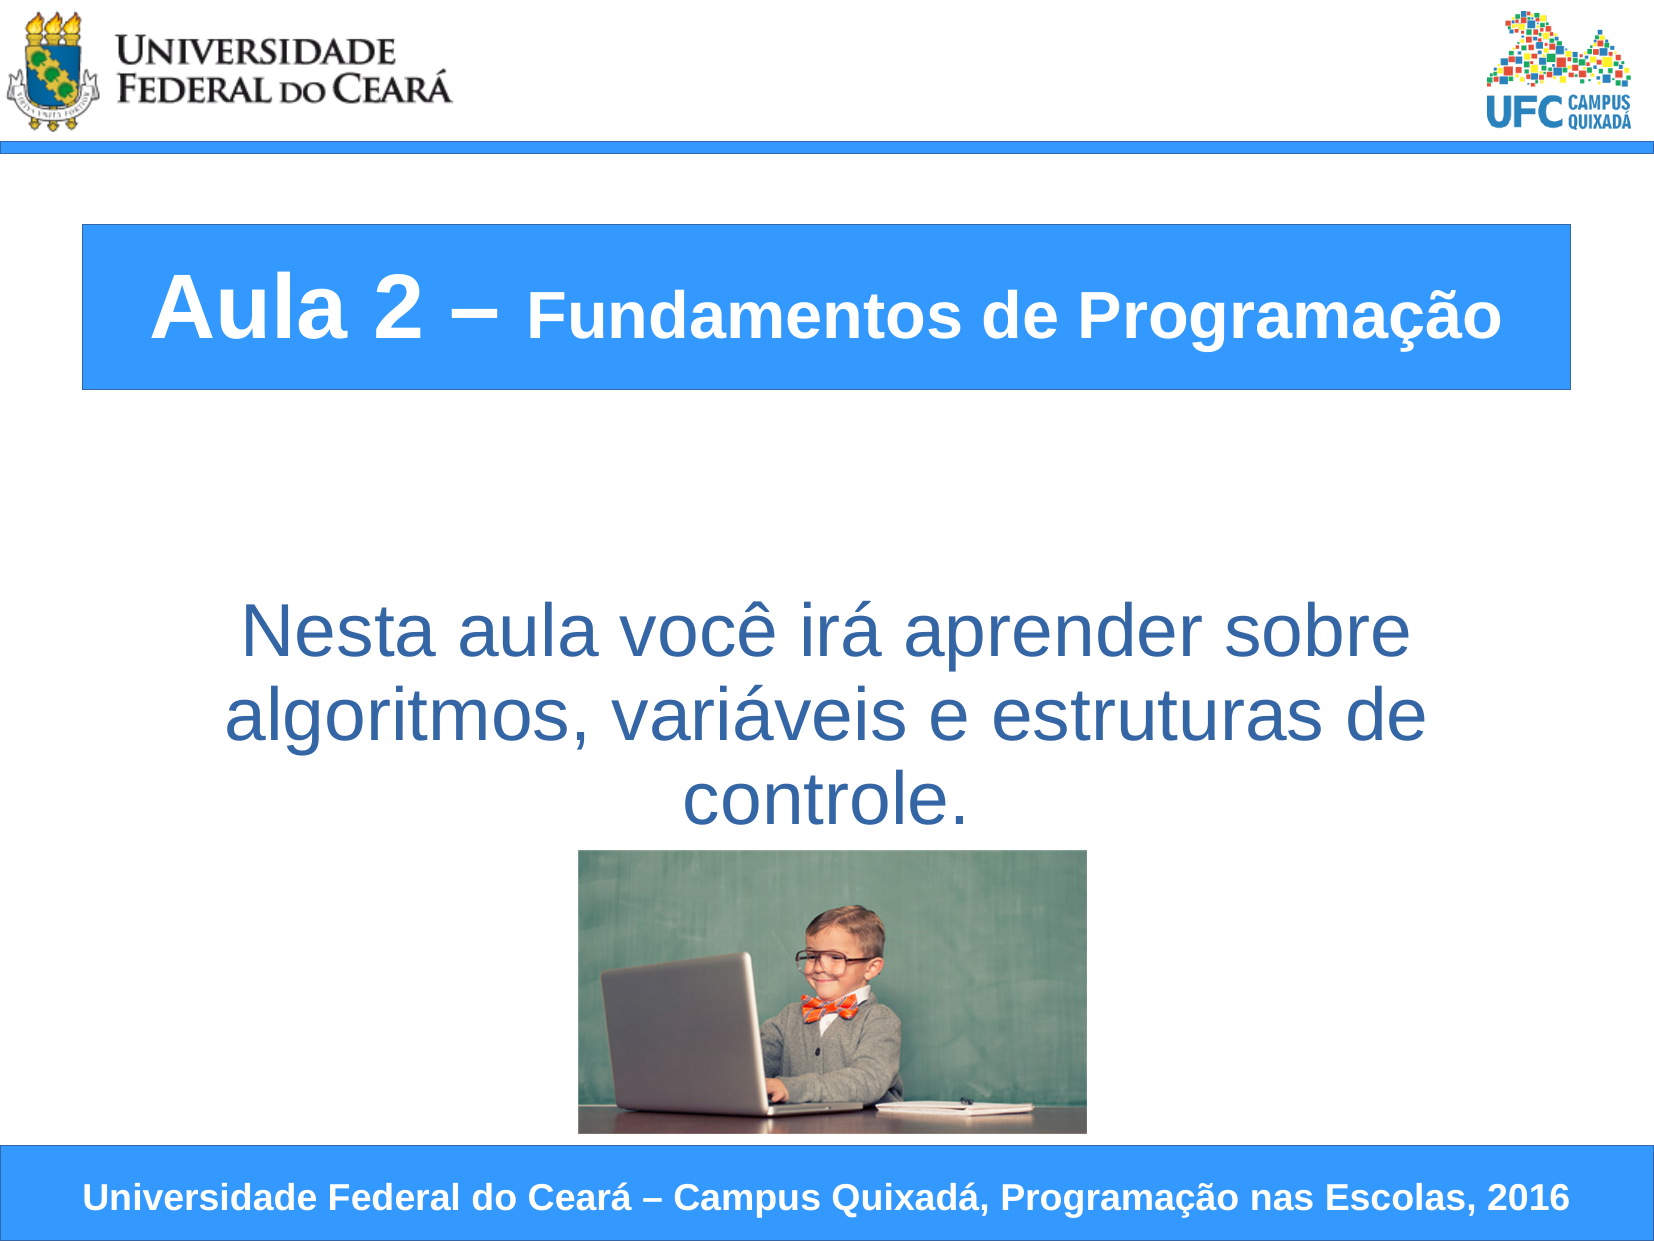

Aula 2 – Fundamentos de Programação
# Nesta aula você irá aprender sobre algoritmos, variáveis e estruturas de controle.
Universidade Federal do Ceará – Campus Quixadá, Programação nas Escolas, 2016